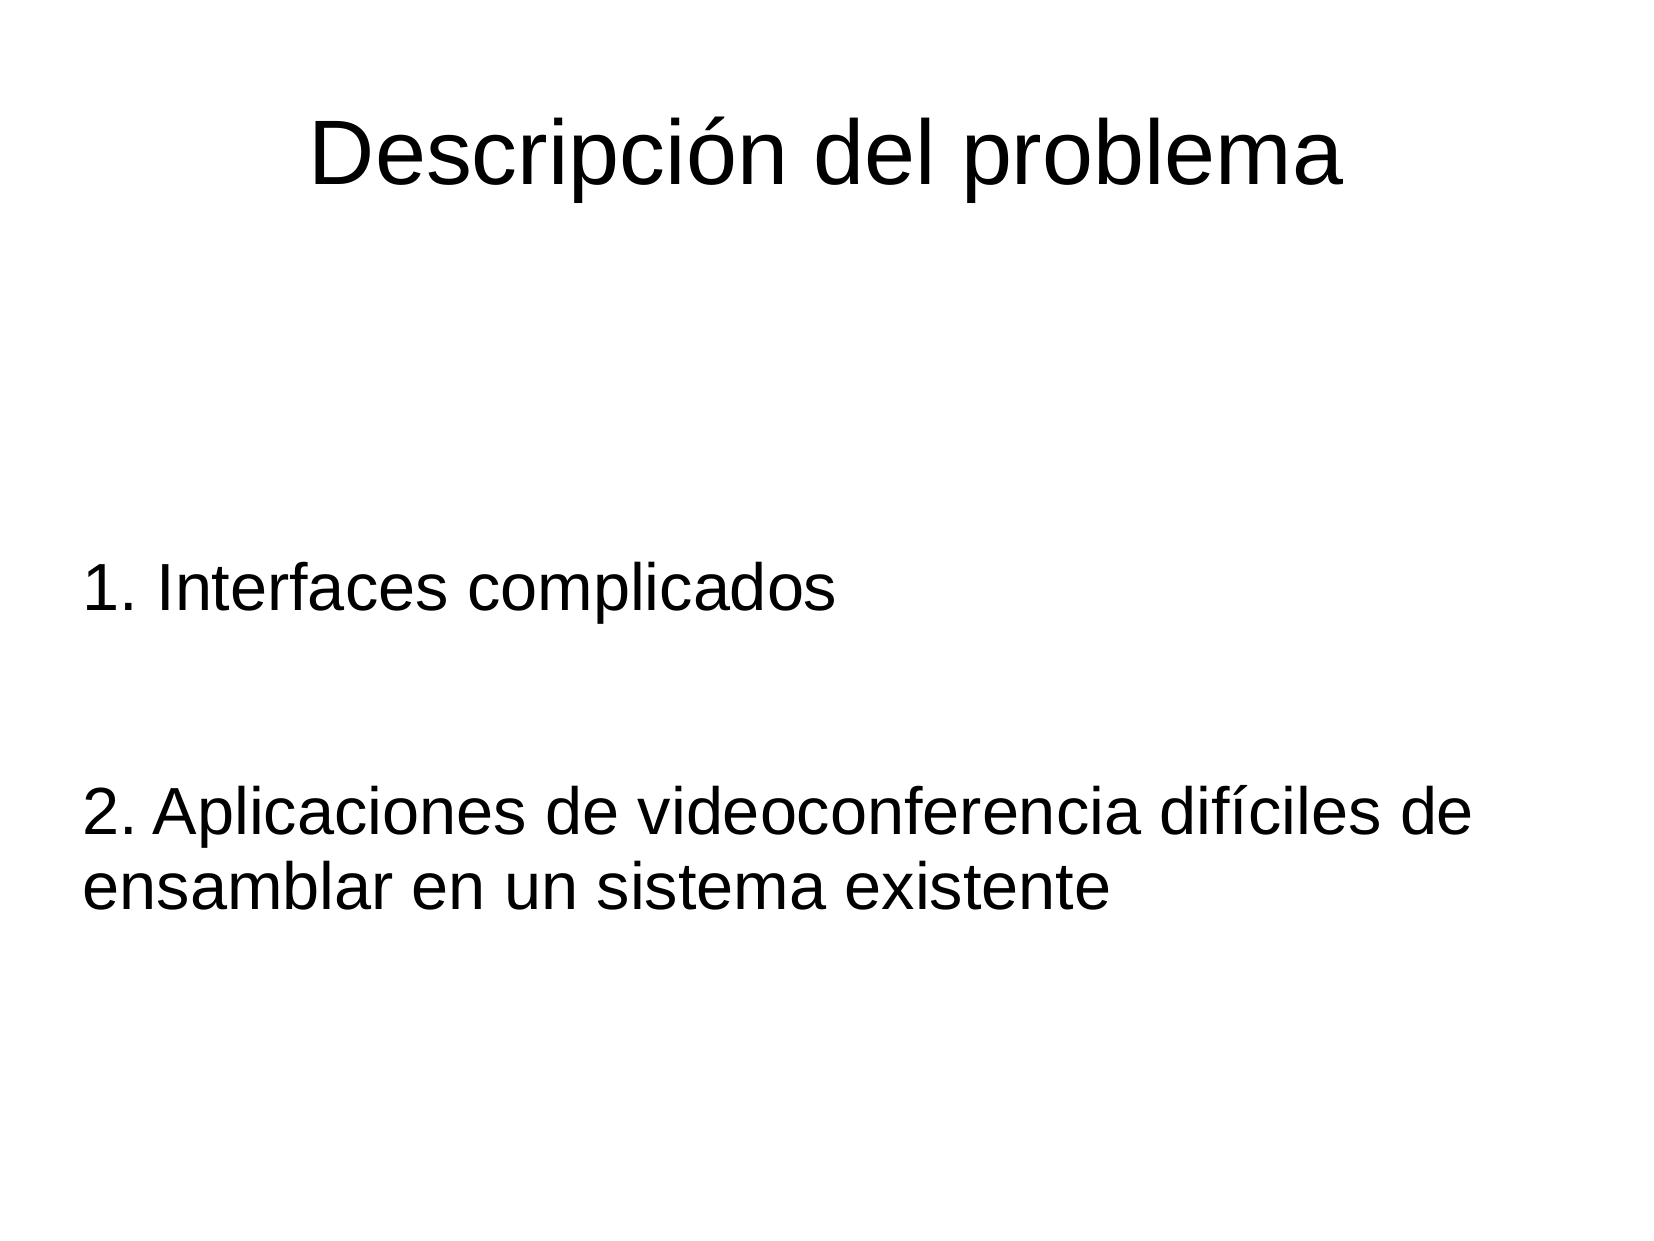

# Descripción del problema
1. Interfaces complicados
2. Aplicaciones de videoconferencia difíciles de ensamblar en un sistema existente